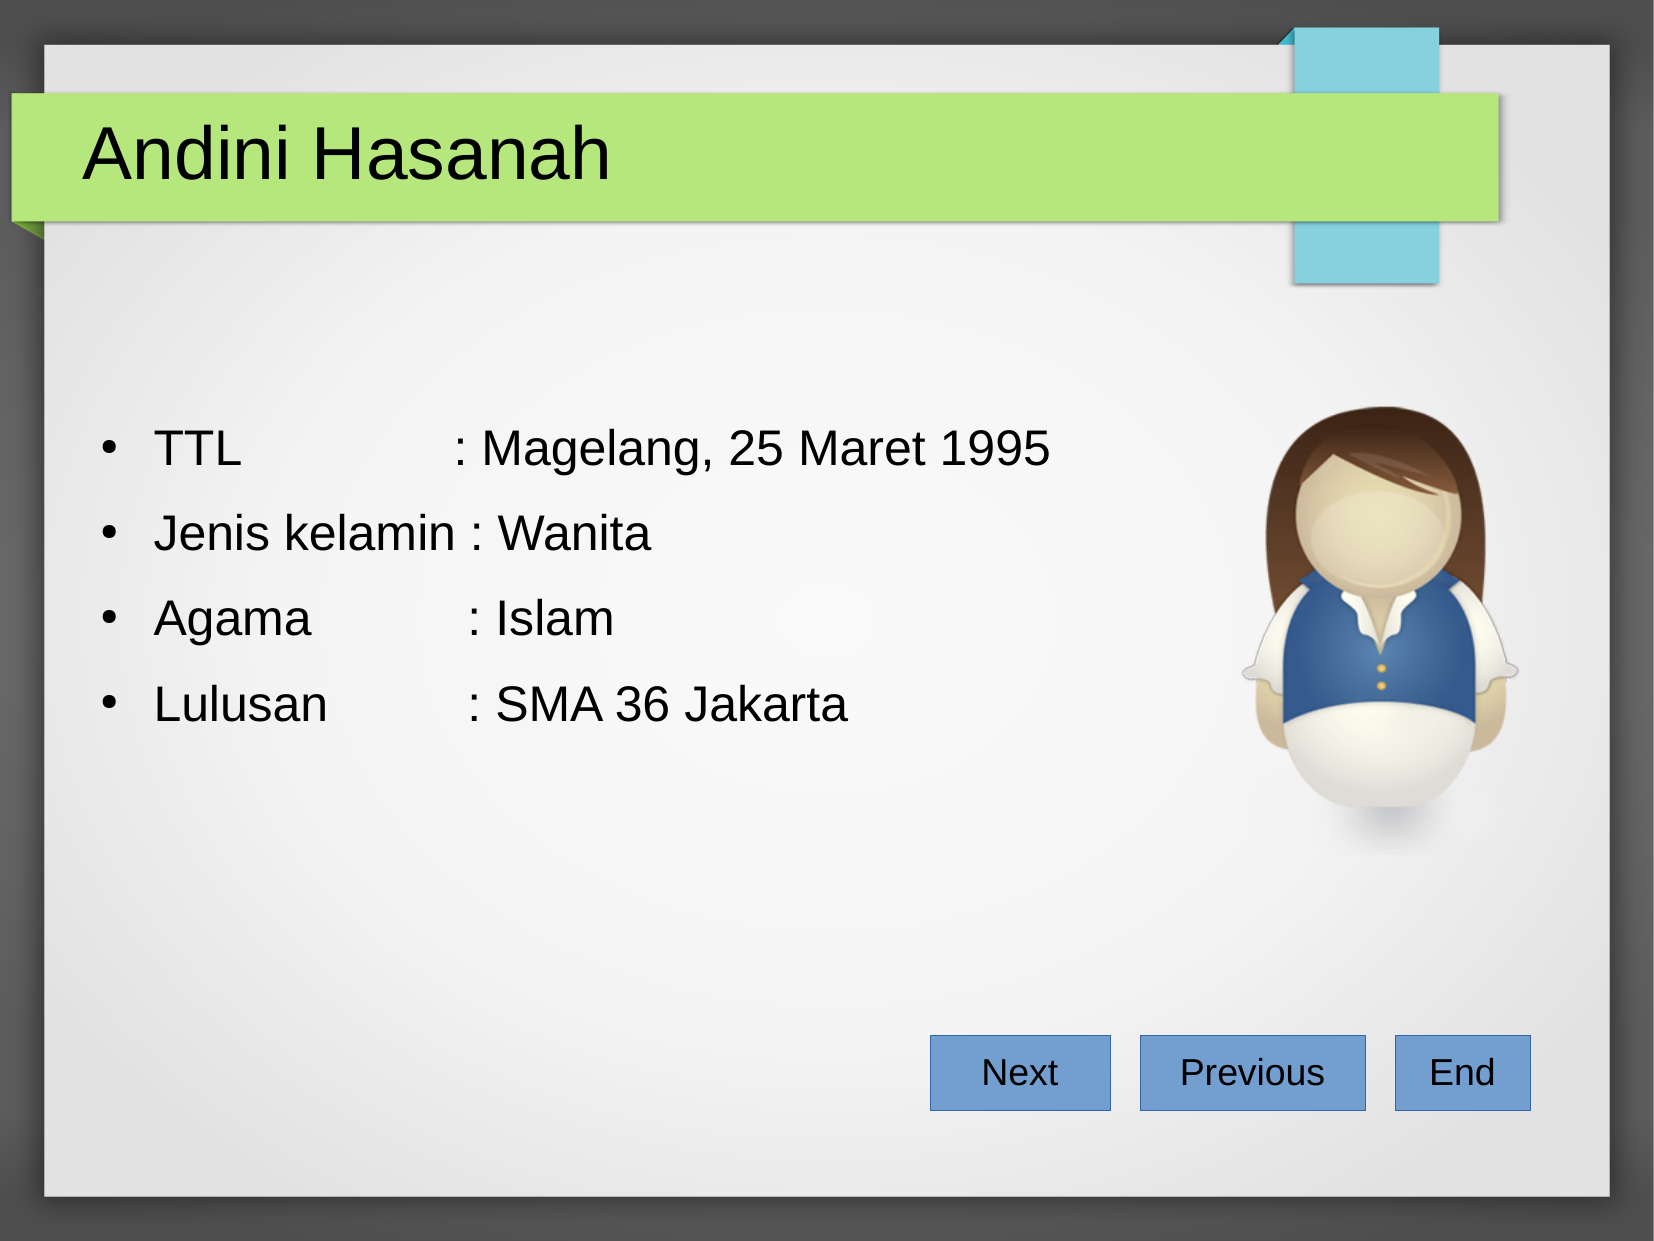

# Andini Hasanah
TTL 			: Magelang, 25 Maret 1995
Jenis kelamin : Wanita
Agama 		 : Islam
Lulusan 		 : SMA 36 Jakarta
Next
Previous
End